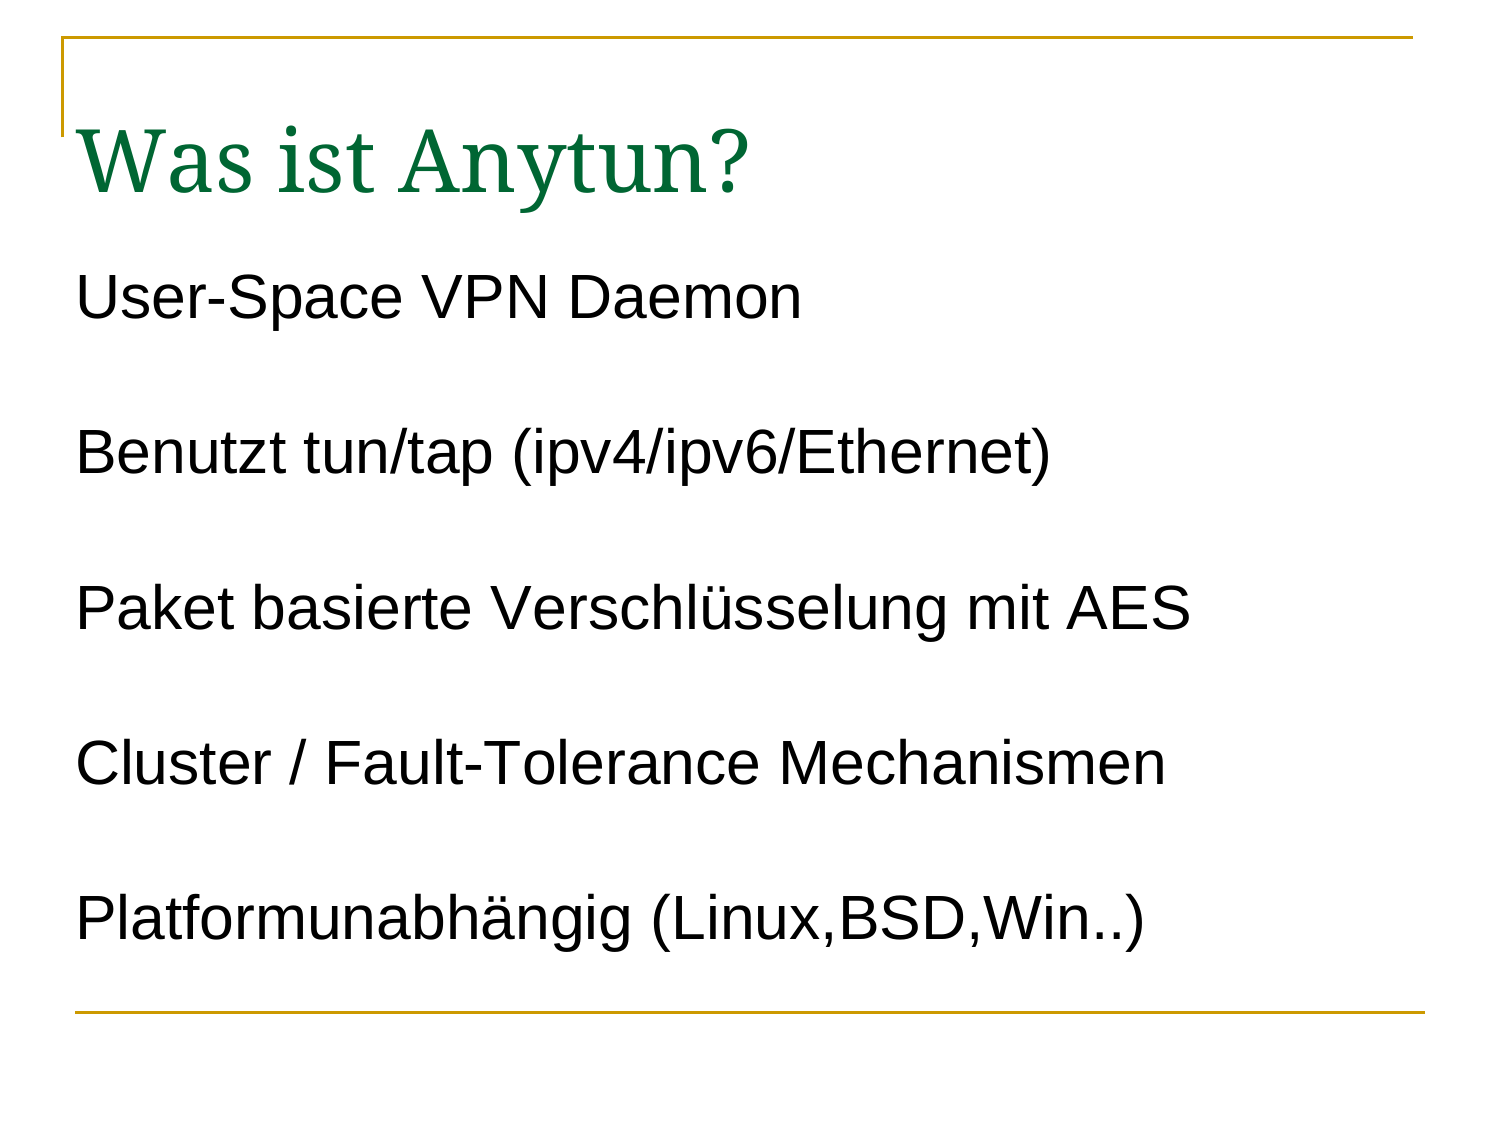

# Was ist Anytun?
User-Space VPN Daemon
Benutzt tun/tap (ipv4/ipv6/Ethernet)
Paket basierte Verschlüsselung mit AES
Cluster / Fault-Tolerance Mechanismen
Platformunabhängig (Linux,BSD,Win..)